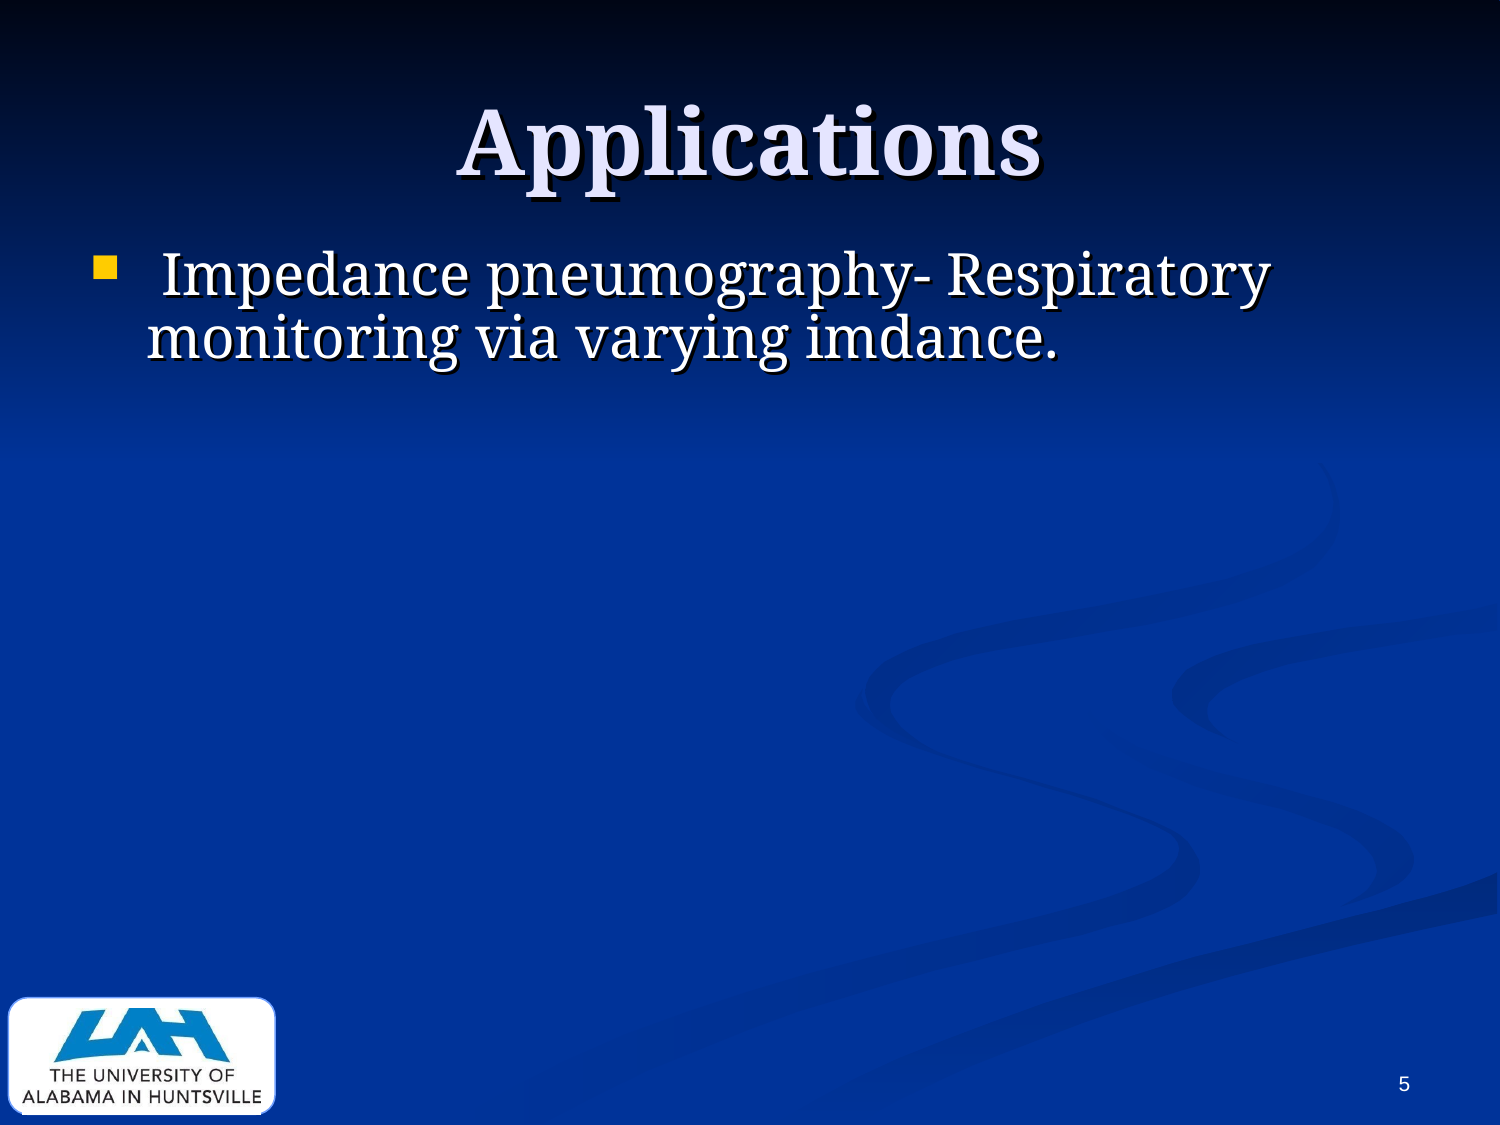

# Applications
 Impedance pneumography- Respiratory monitoring via varying imdance.